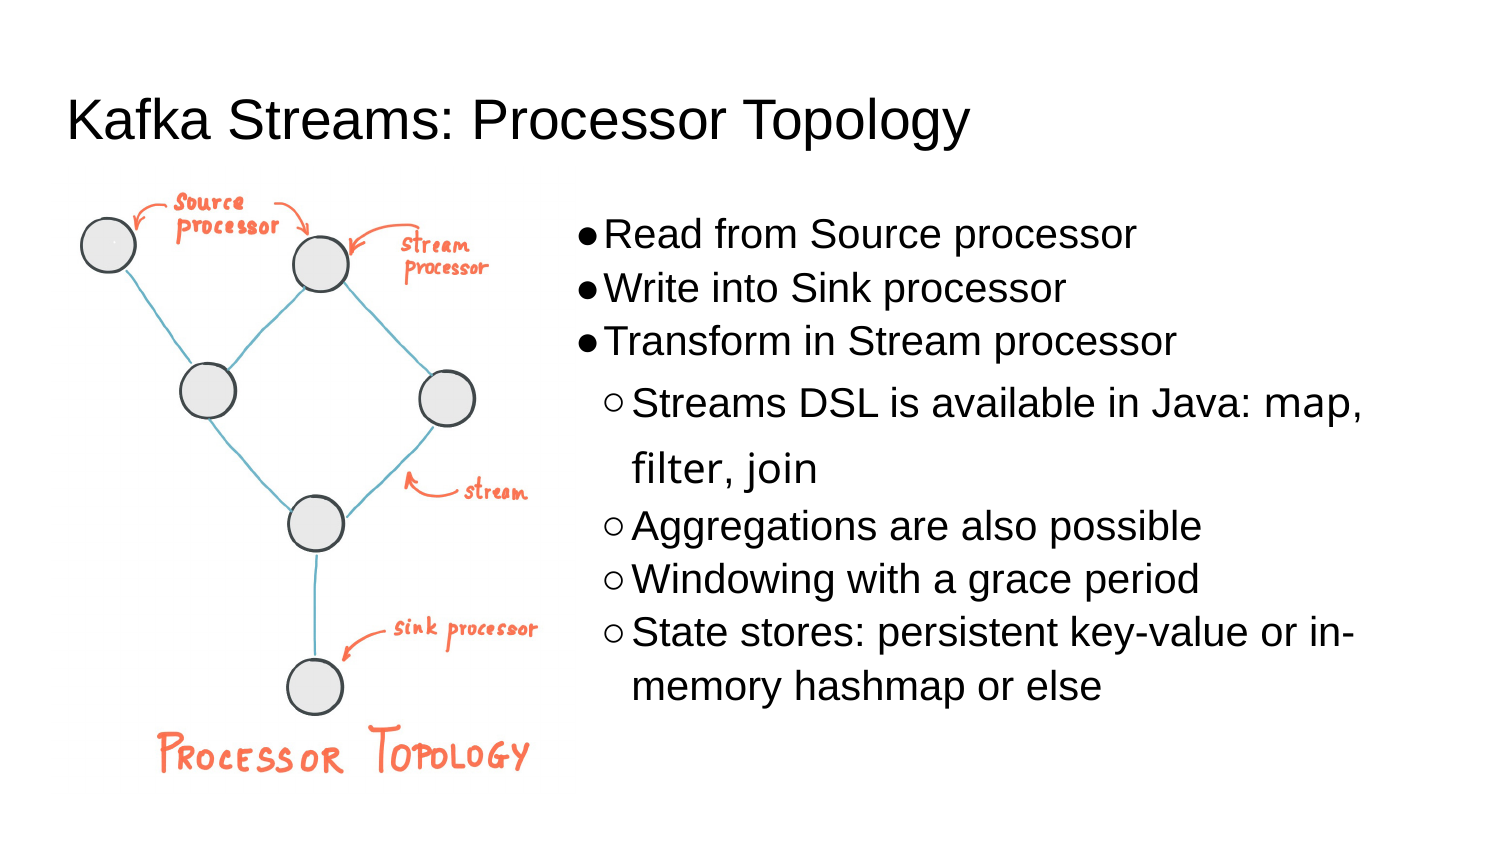

# Kafka Streams: Processor Topology
Read from Source processor
Write into Sink processor
Transform in Stream processor
Streams DSL is available in Java: map, filter, join
Aggregations are also possible
Windowing with a grace period
State stores: persistent key-value or in-memory hashmap or else